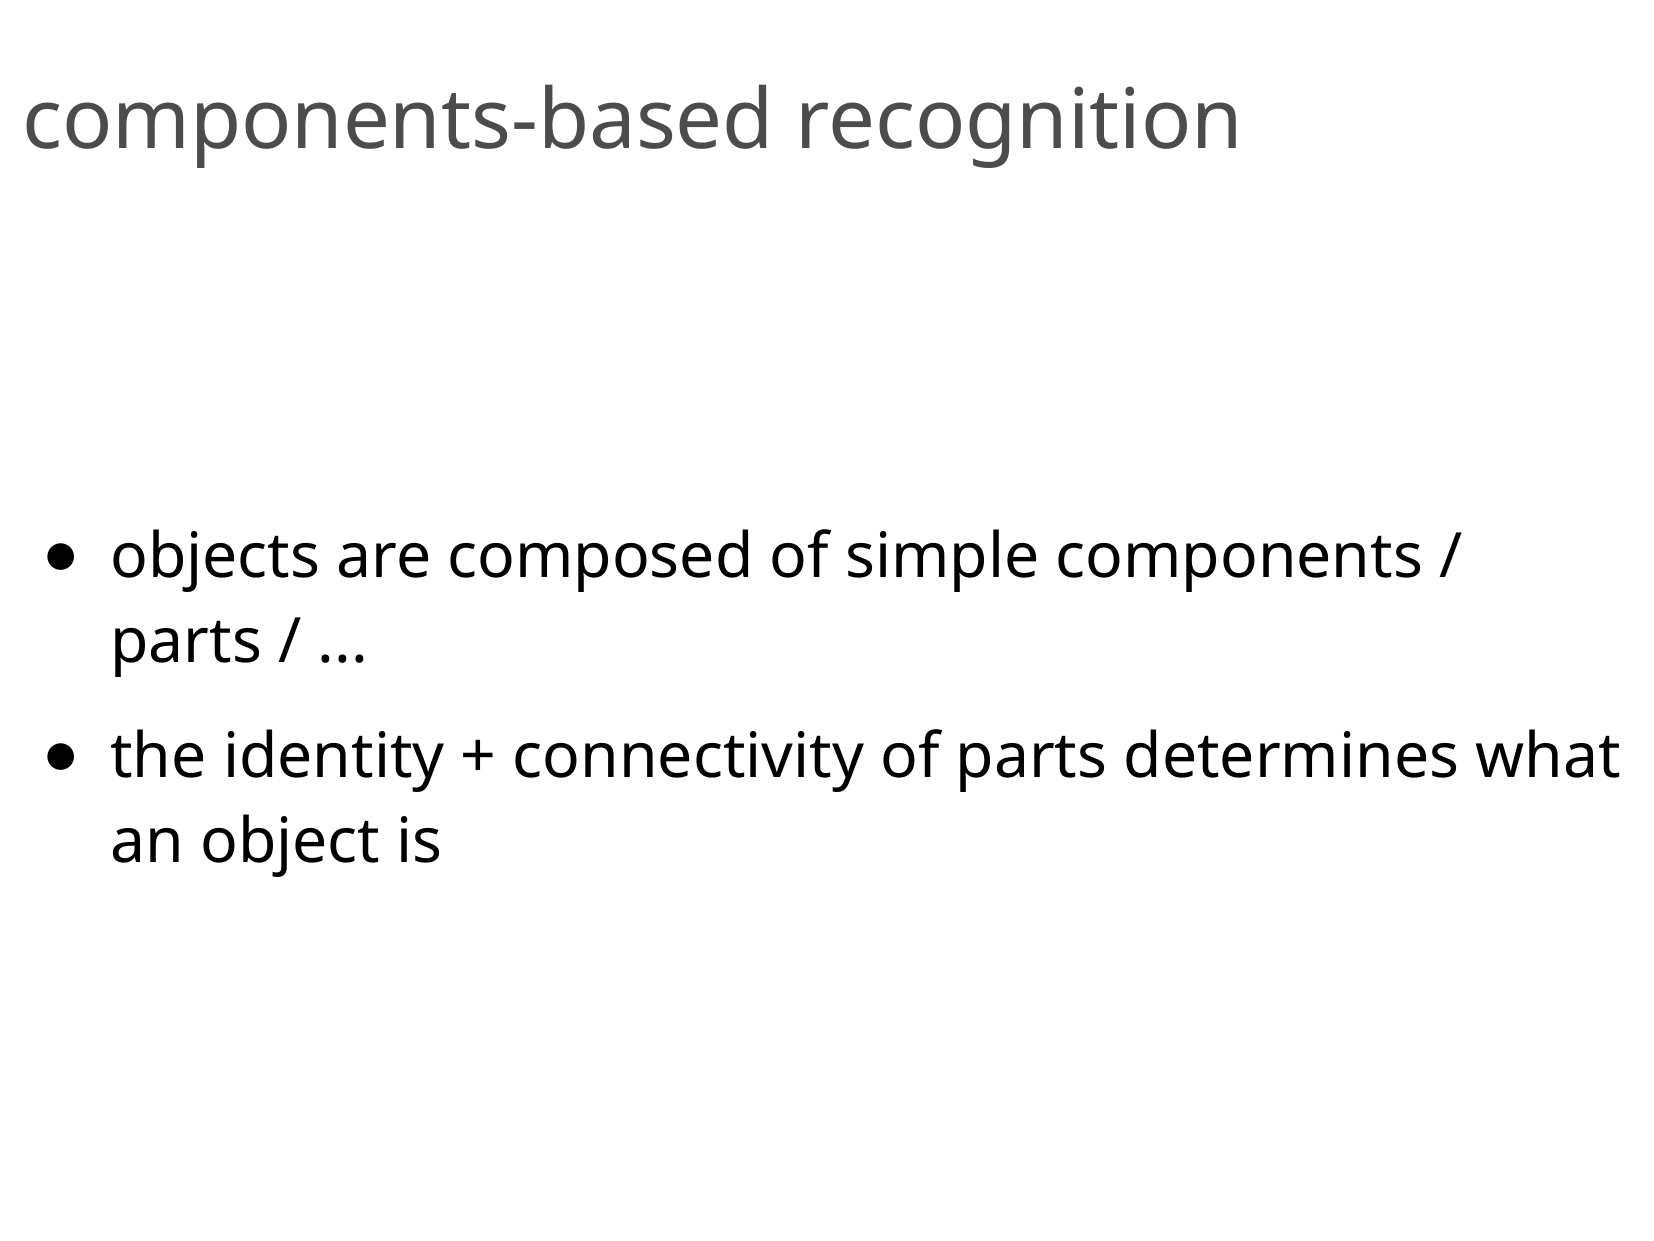

# components-based recognition
objects are composed of simple components / parts / ...
the identity + connectivity of parts determines what an object is